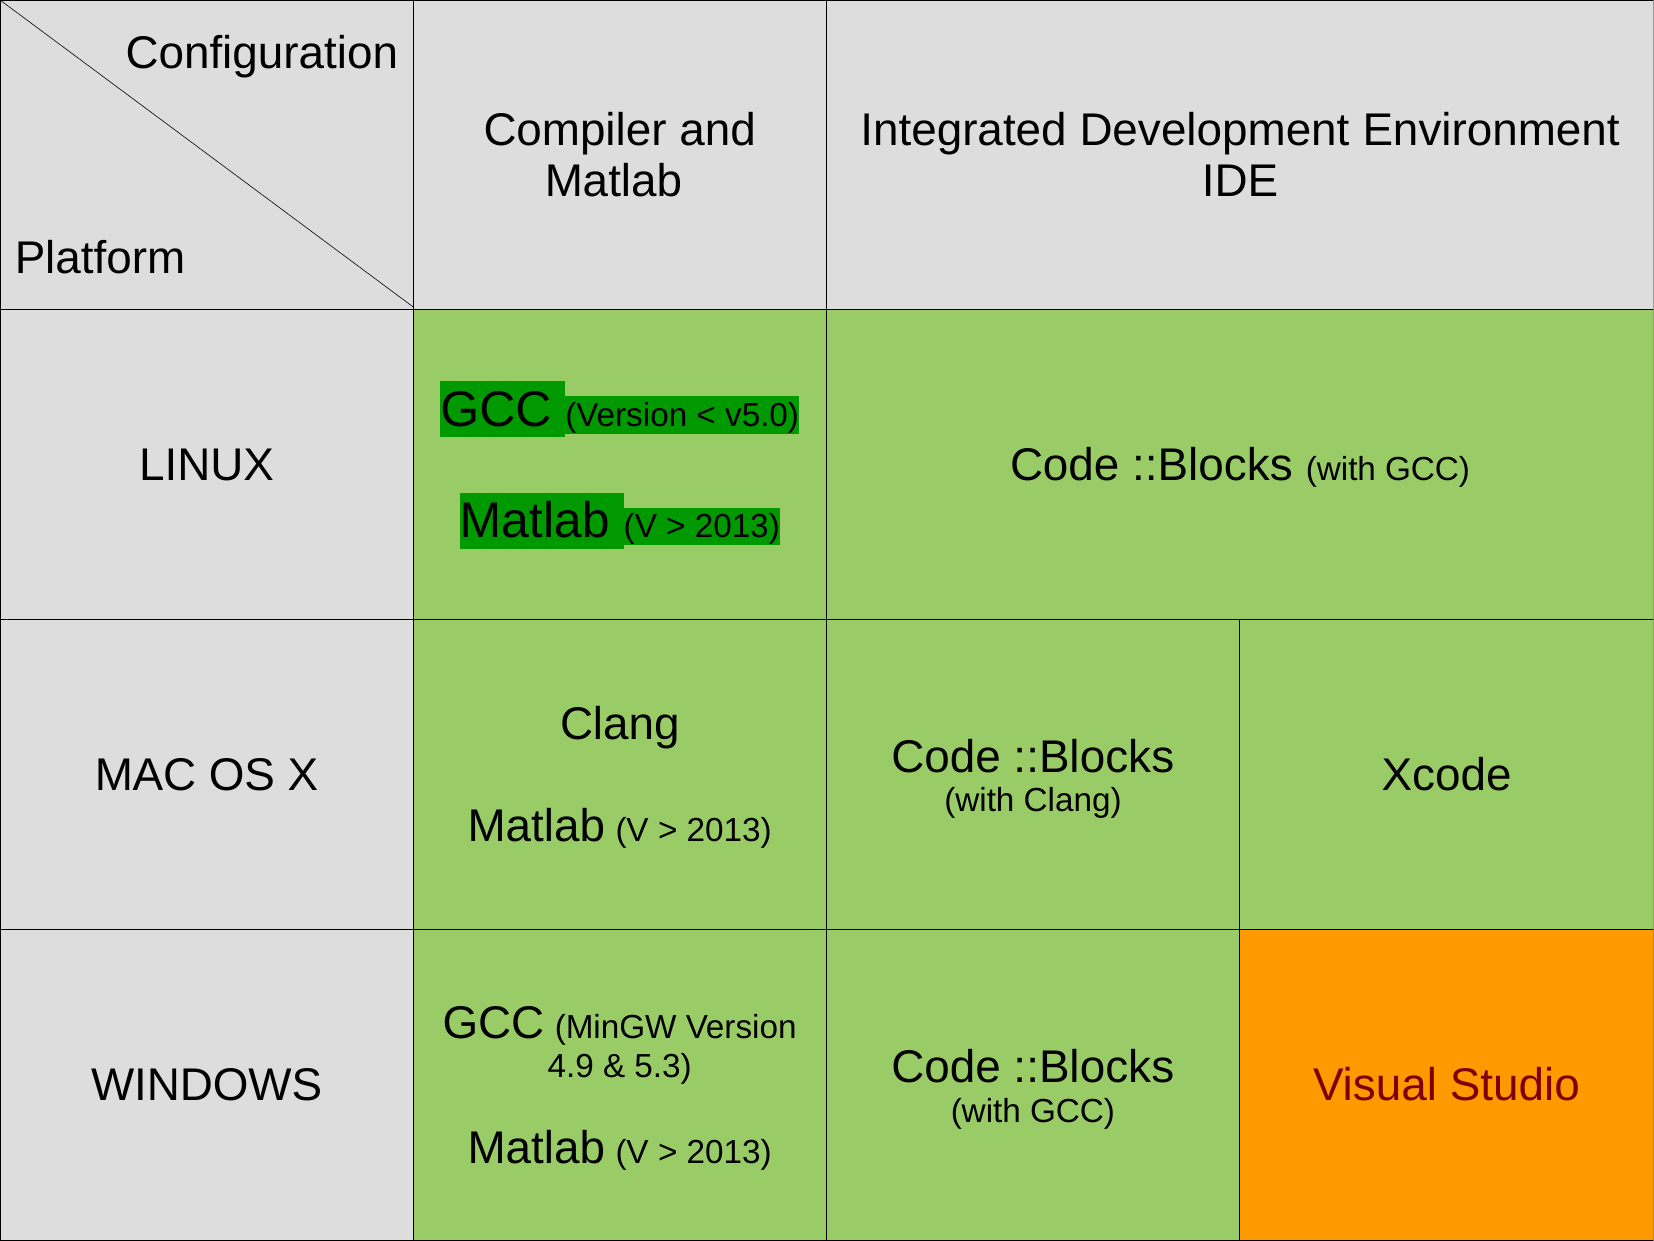

| Configuration Platform | Compiler and Matlab | Integrated Development Environment IDE | |
| --- | --- | --- | --- |
| LINUX | GCC (Version < v5.0) Matlab (V > 2013) | Code ::Blocks (with GCC) | |
| MAC OS X | Clang Matlab (V > 2013) | Code ::Blocks (with Clang) | Xcode |
| WINDOWS | GCC (MinGW Version 4.9 & 5.3) Matlab (V > 2013) | Code ::Blocks (with GCC) | Visual Studio |